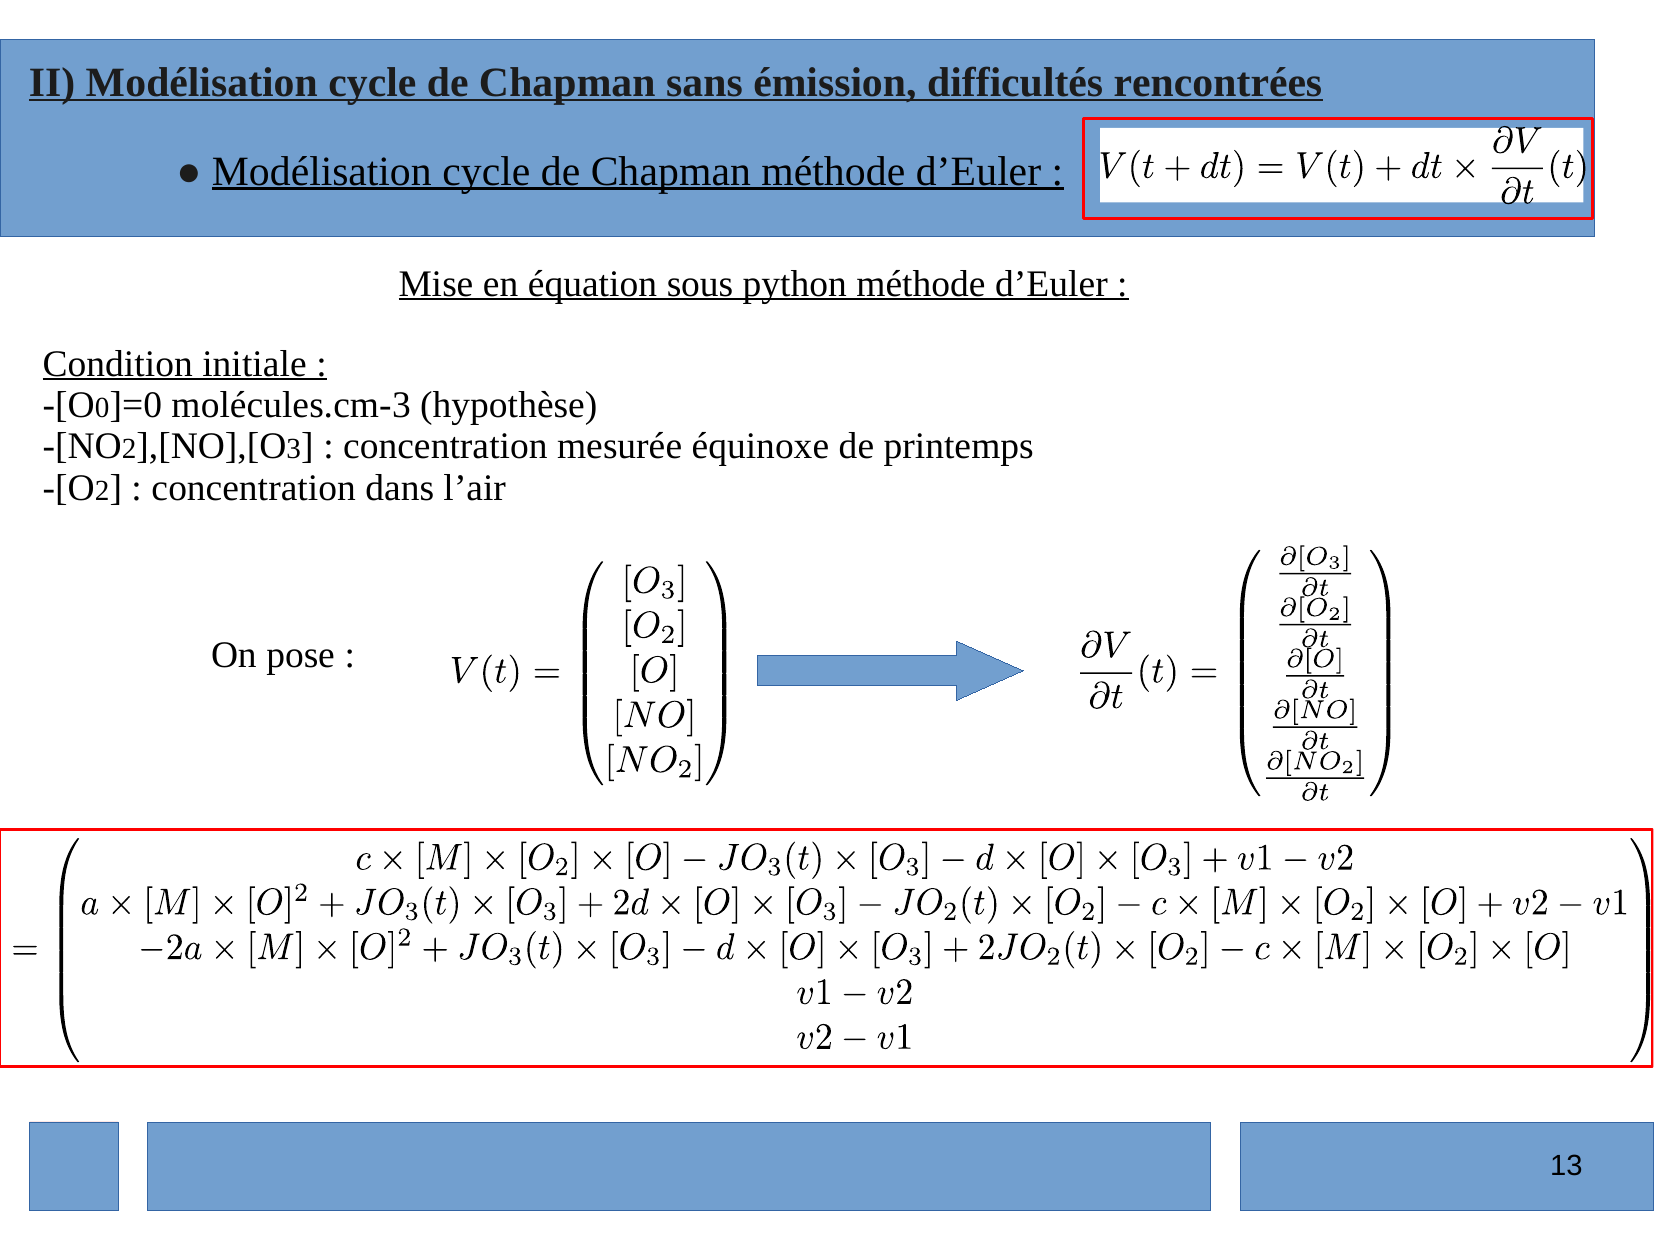

II) Modélisation cycle de Chapman sans émission, difficultés rencontrées
● Modélisation cycle de Chapman méthode d’Euler :
Mise en équation sous python méthode d’Euler :
Condition initiale :
-[O0]=0 molécules.cm-3 (hypothèse)
-[NO2],[NO],[O3] : concentration mesurée équinoxe de printemps
-[O2] : concentration dans l’air
On pose :
13